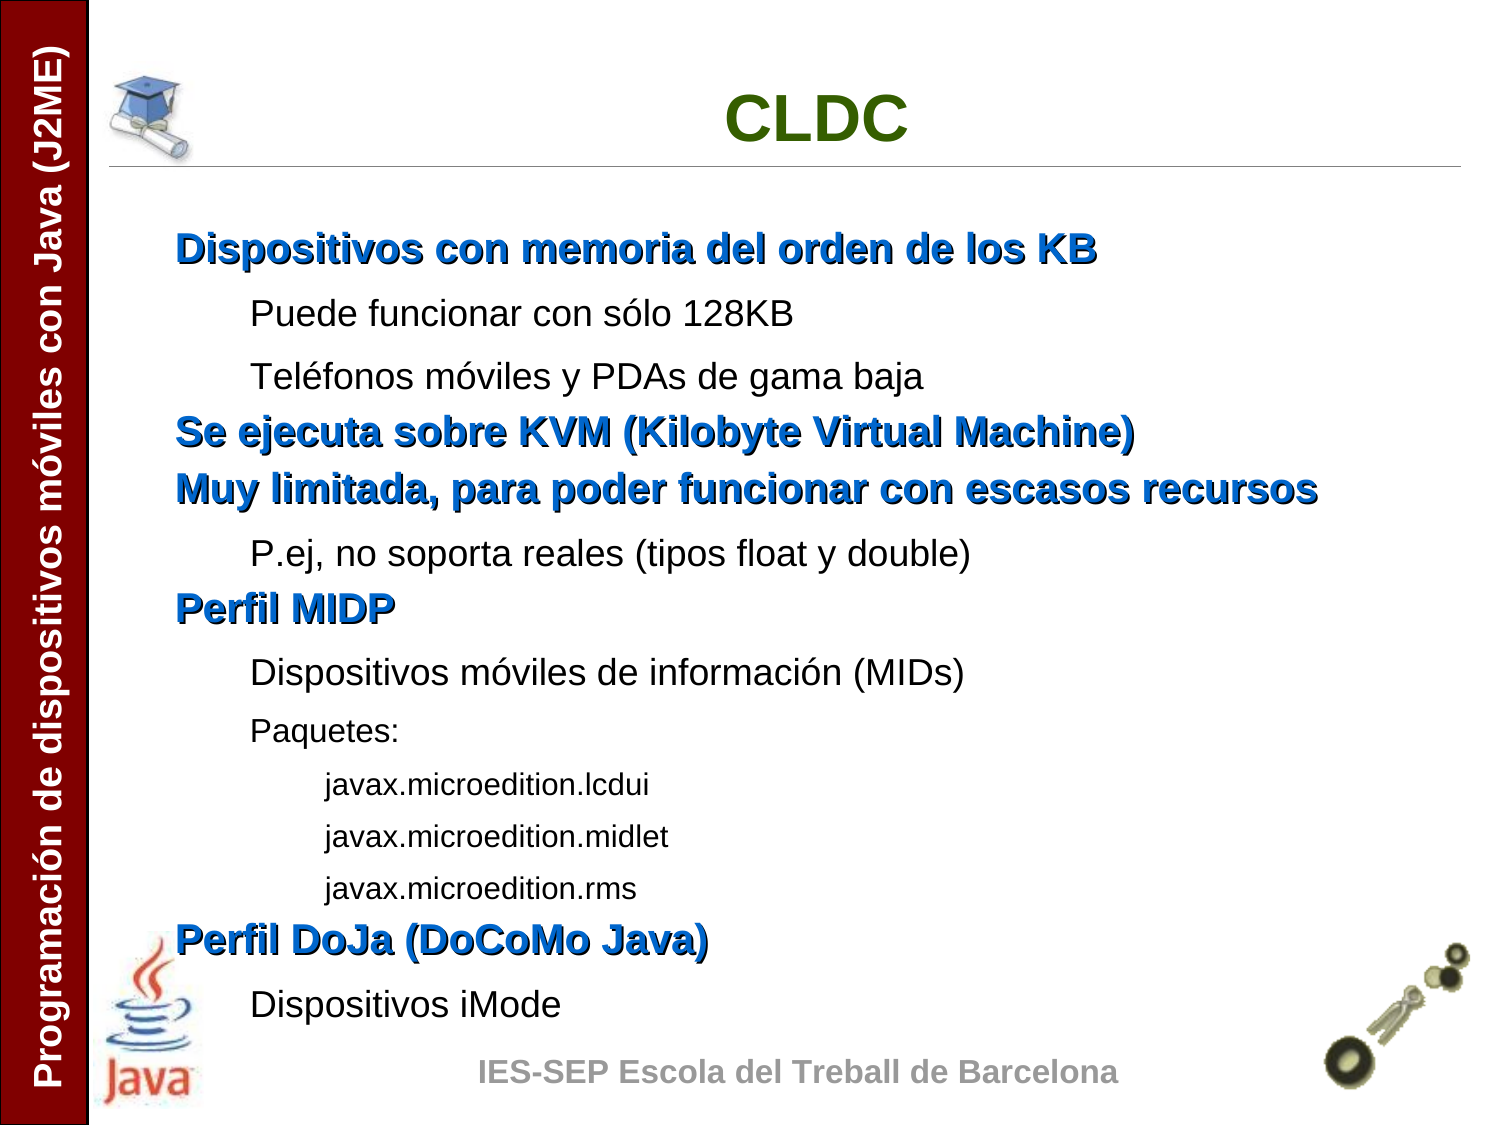

# CLDC
Dispositivos con memoria del orden de los KB
Puede funcionar con sólo 128KB
Teléfonos móviles y PDAs de gama baja
Se ejecuta sobre KVM (Kilobyte Virtual Machine)
Muy limitada, para poder funcionar con escasos recursos
P.ej, no soporta reales (tipos float y double)
Perfil MIDP
Dispositivos móviles de información (MIDs)
Paquetes:
javax.microedition.lcdui
javax.microedition.midlet
javax.microedition.rms
Perfil DoJa (DoCoMo Java)
Dispositivos iMode